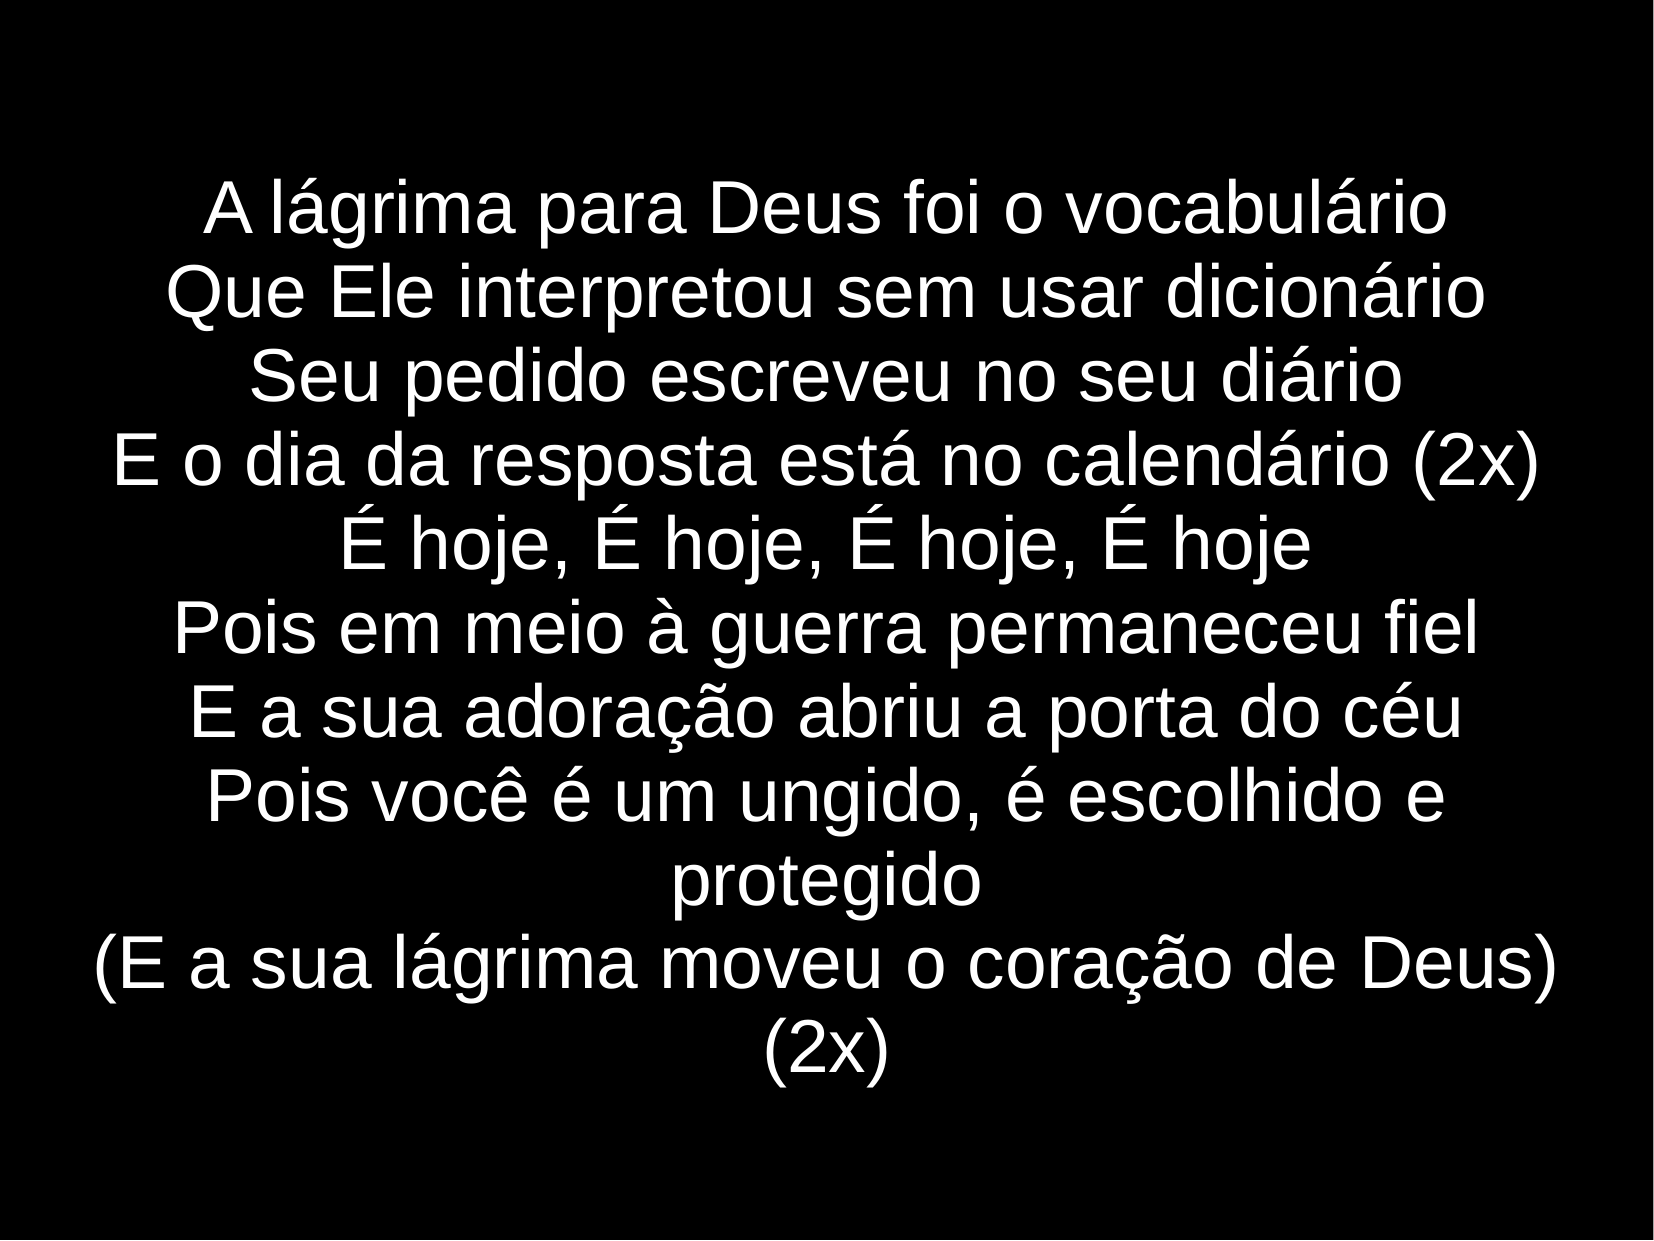

# A lágrima para Deus foi o vocabulário
Que Ele interpretou sem usar dicionário
Seu pedido escreveu no seu diário
E o dia da resposta está no calendário (2x)
É hoje, É hoje, É hoje, É hoje
Pois em meio à guerra permaneceu fiel
E a sua adoração abriu a porta do céu
Pois você é um ungido, é escolhido e protegido
(E a sua lágrima moveu o coração de Deus) (2x)